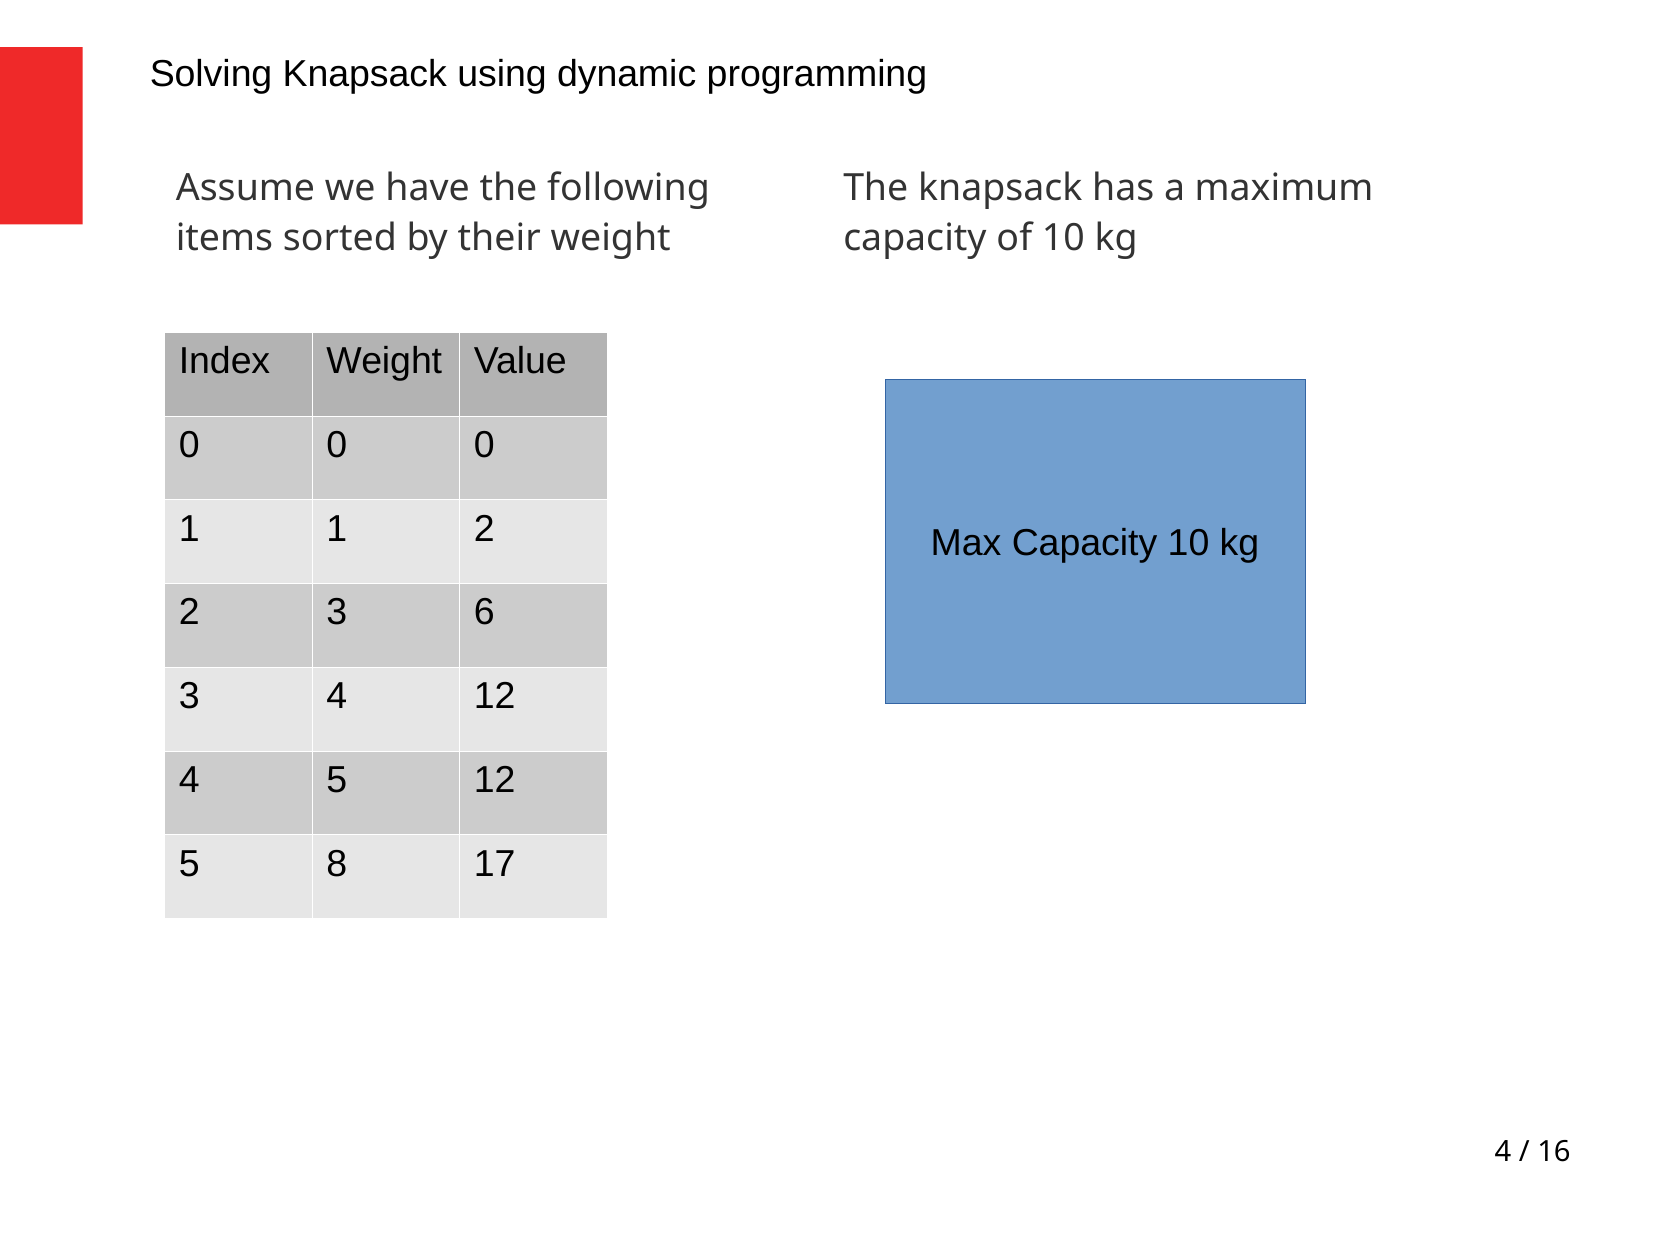

Solving Knapsack using dynamic programming
# Assume we have the following items sorted by their weight
The knapsack has a maximum capacity of 10 kg
| Index | Weight | Value |
| --- | --- | --- |
| 0 | 0 | 0 |
| 1 | 1 | 2 |
| 2 | 3 | 6 |
| 3 | 4 | 12 |
| 4 | 5 | 12 |
| 5 | 8 | 17 |
Max Capacity 10 kg
4